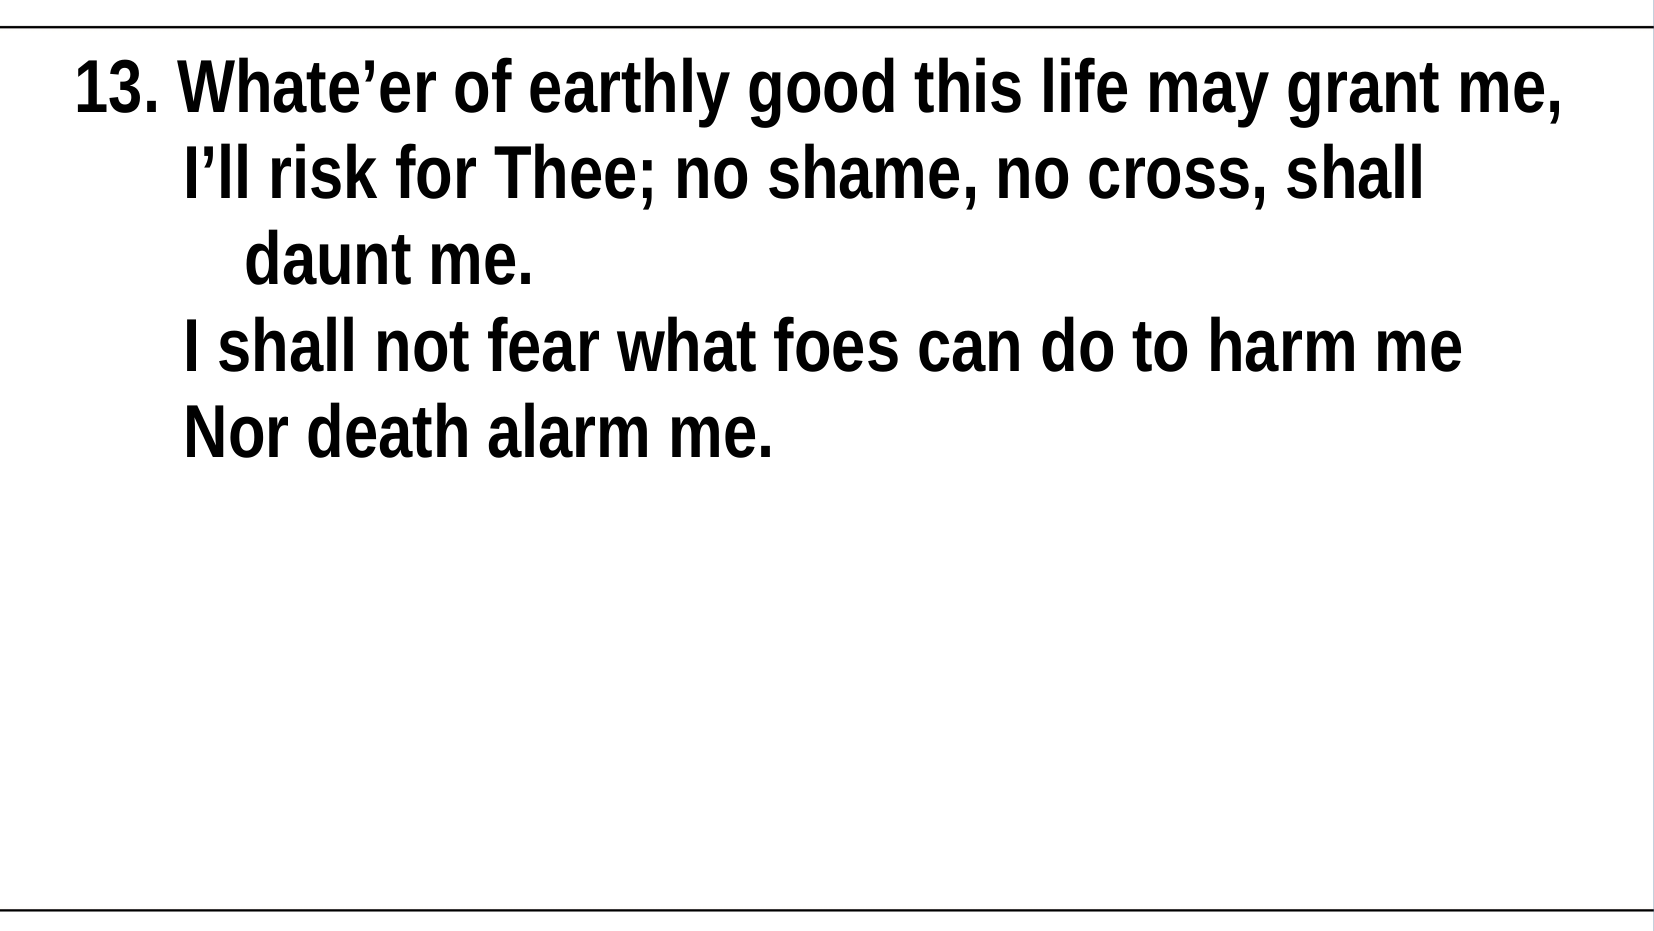

13. Whate’er of earthly good this life may grant me,
 I’ll risk for Thee; no shame, no cross, shall
 daunt me.
 I shall not fear what foes can do to harm me
 Nor death alarm me.